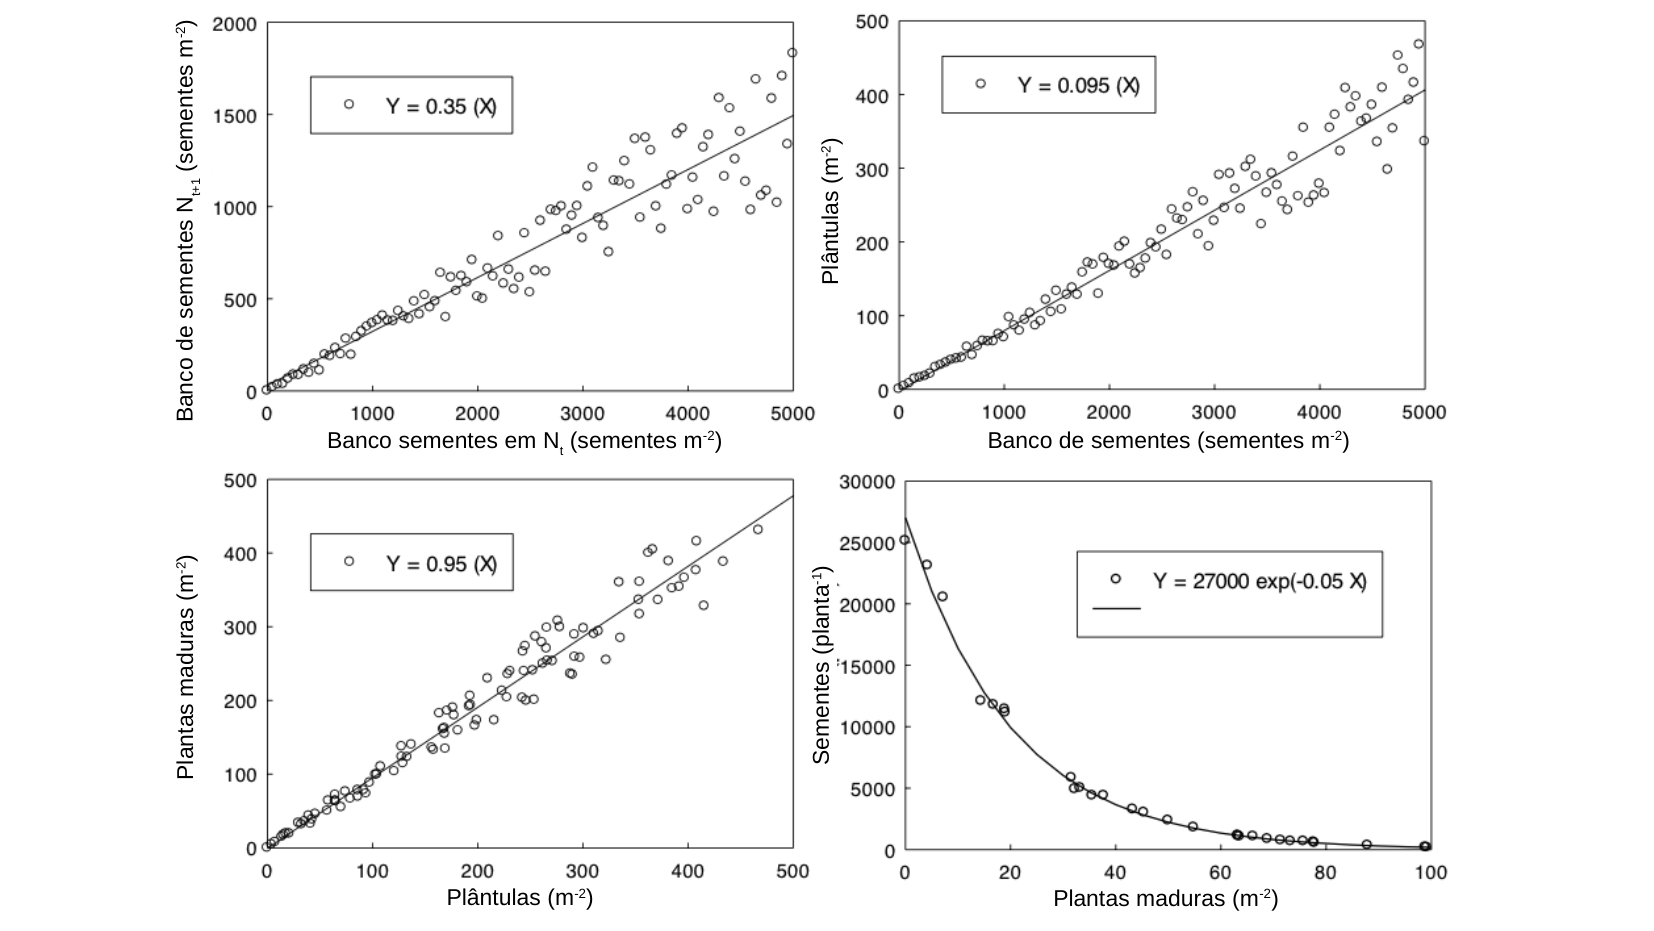

Plântulas (m-2)
Banco de sementes Nt+1 (sementes m-2)
Banco sementes em Nt (sementes m-2)
Banco de sementes (sementes m-2)
Sementes (planta-1)
Plantas maduras (m-2)
Plântulas (m-2)
Plantas maduras (m-2)